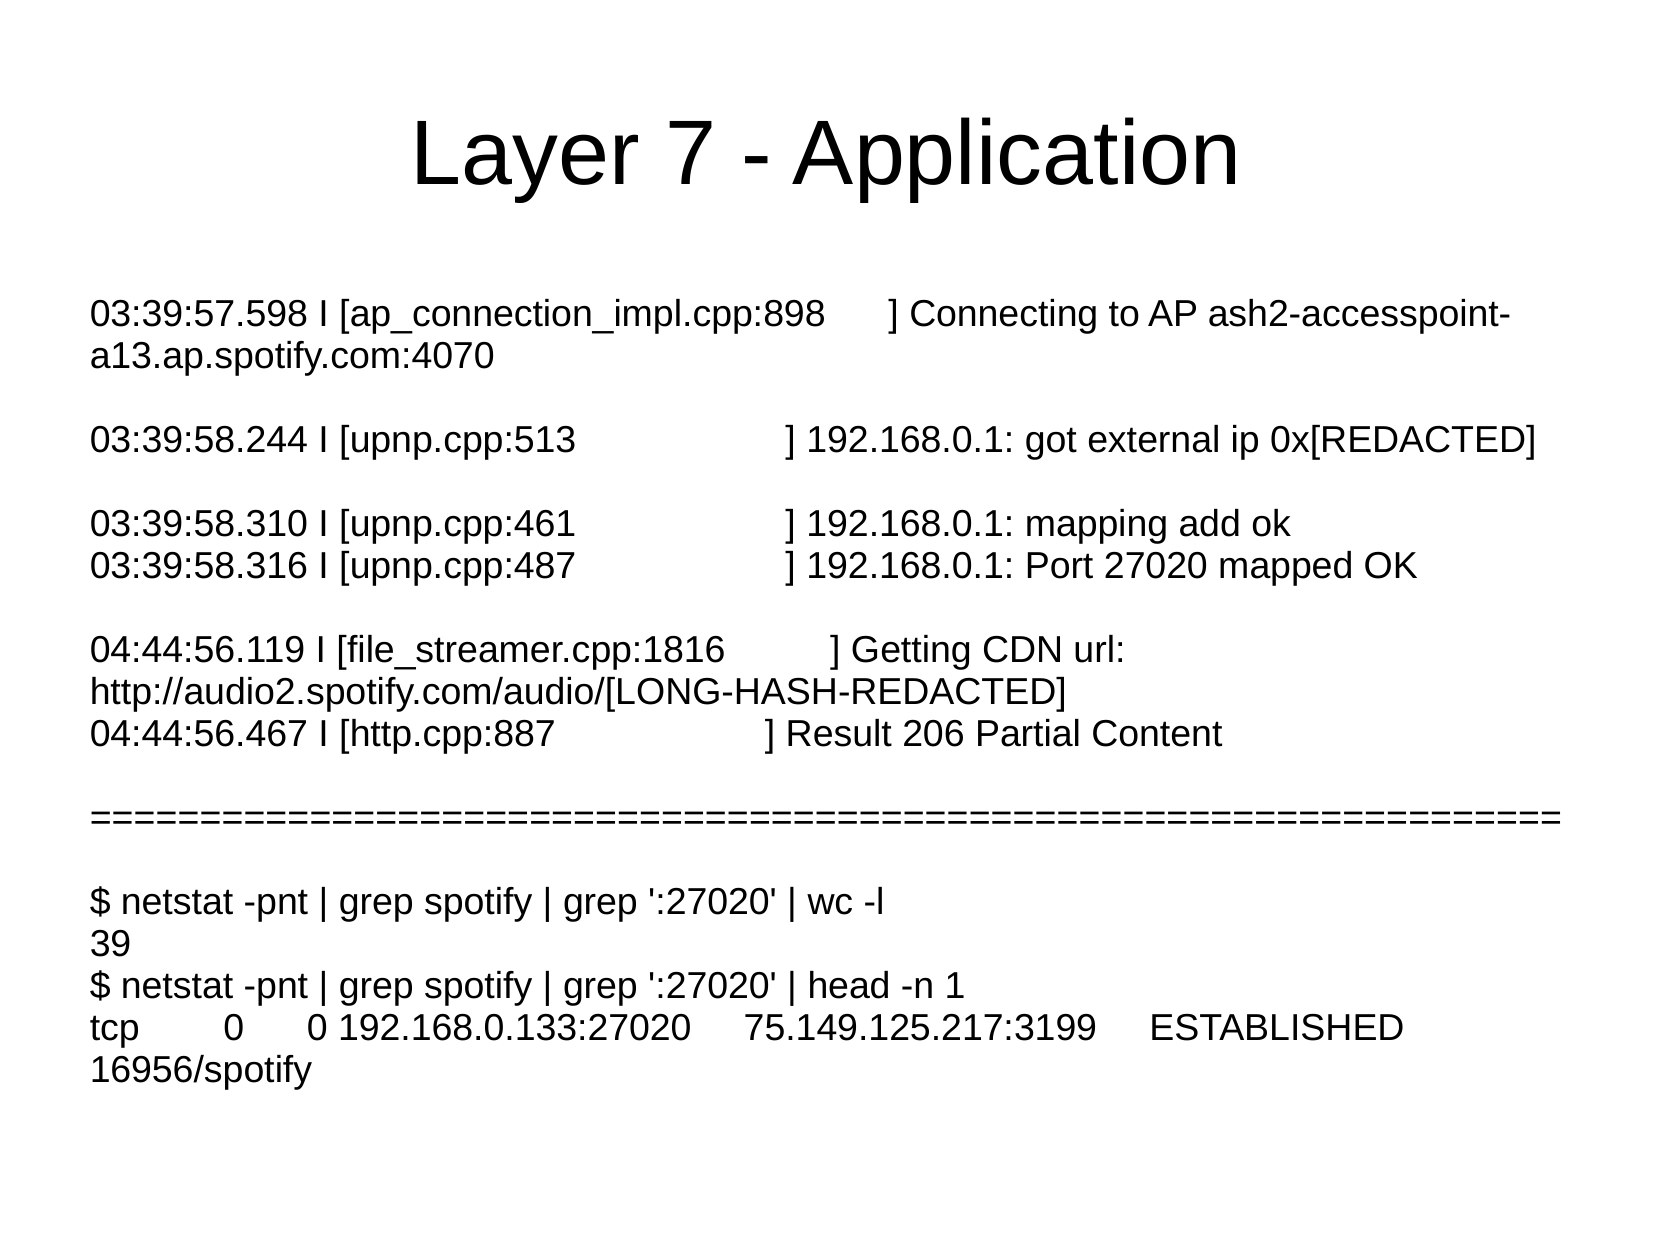

# Layer 7 - Application
03:39:57.598 I [ap_connection_impl.cpp:898 ] Connecting to AP ash2-accesspoint-a13.ap.spotify.com:4070
03:39:58.244 I [upnp.cpp:513 ] 192.168.0.1: got external ip 0x[REDACTED]
03:39:58.310 I [upnp.cpp:461 ] 192.168.0.1: mapping add ok
03:39:58.316 I [upnp.cpp:487 ] 192.168.0.1: Port 27020 mapped OK
04:44:56.119 I [file_streamer.cpp:1816 ] Getting CDN url: http://audio2.spotify.com/audio/[LONG-HASH-REDACTED]
04:44:56.467 I [http.cpp:887 ] Result 206 Partial Content
===================================================================
$ netstat -pnt | grep spotify | grep ':27020' | wc -l
39
$ netstat -pnt | grep spotify | grep ':27020' | head -n 1
tcp 0 0 192.168.0.133:27020 75.149.125.217:3199 ESTABLISHED 16956/spotify